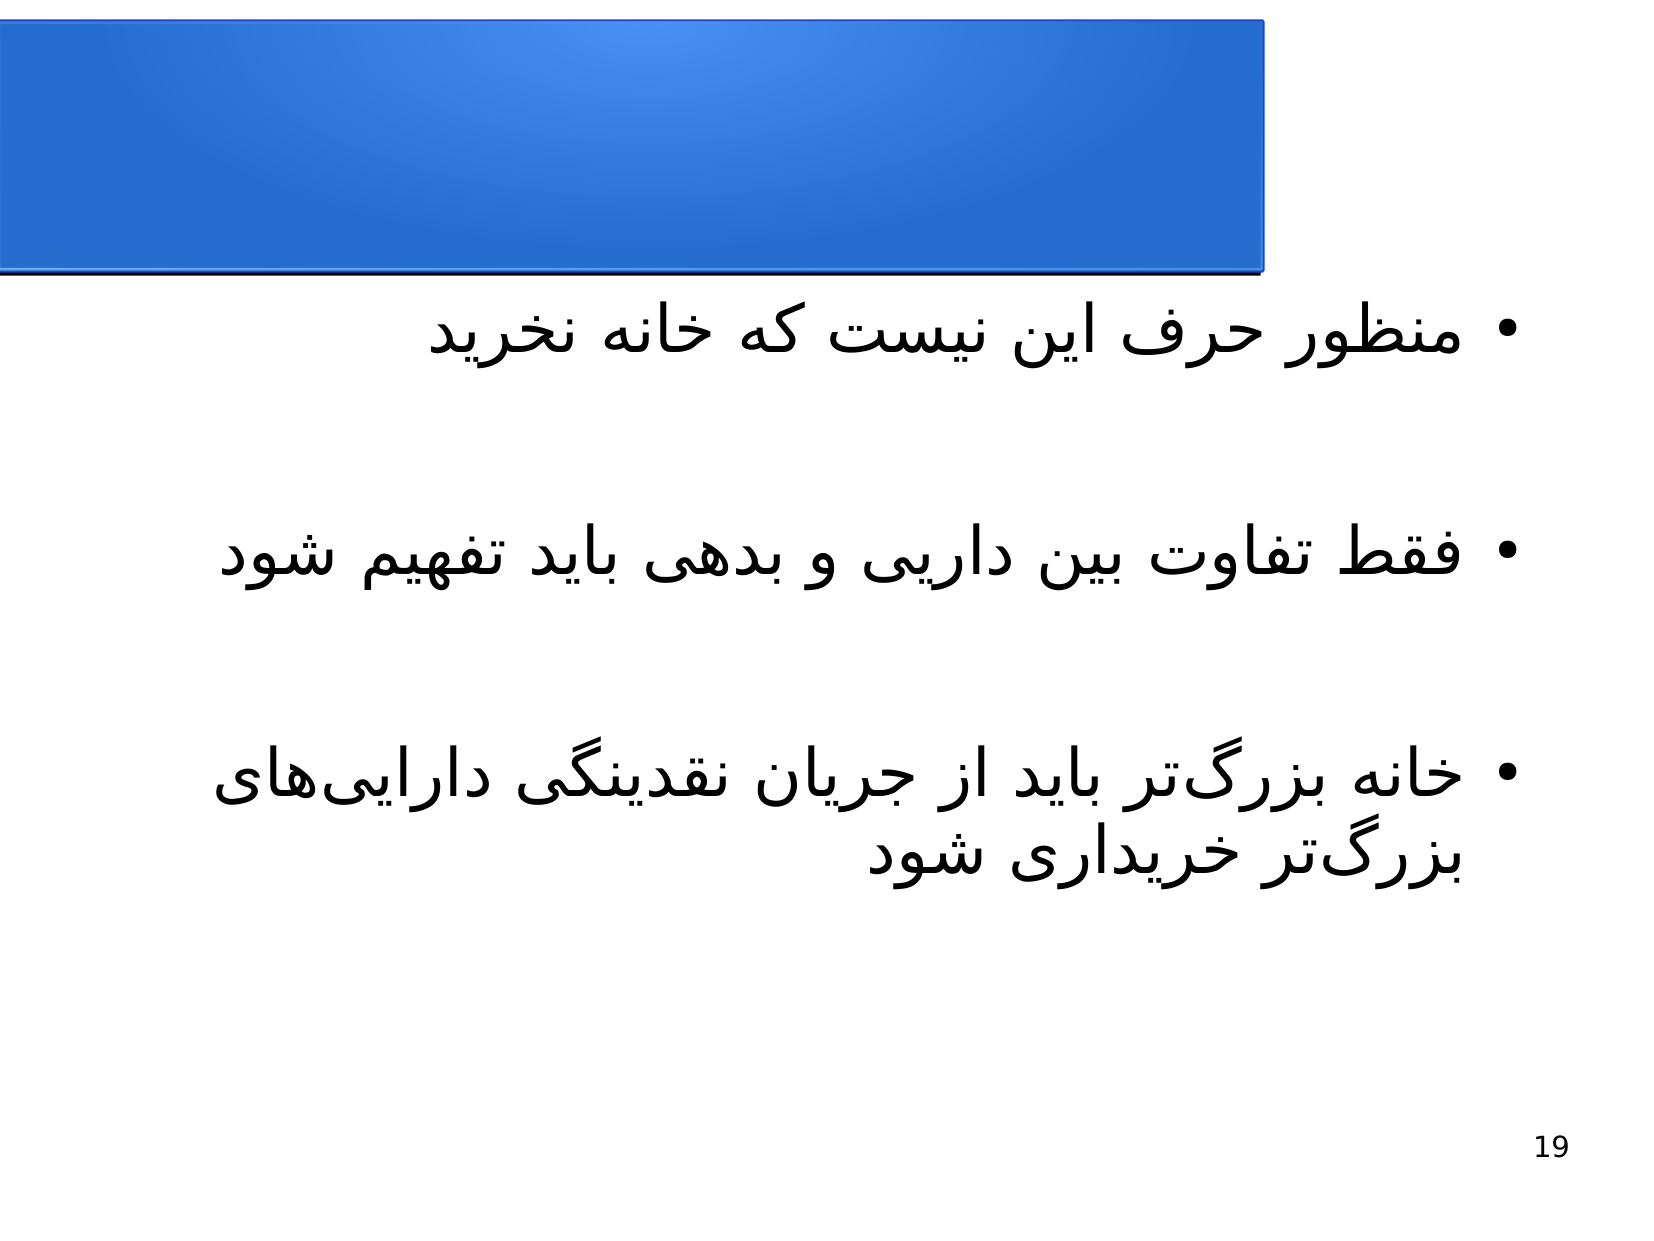

#
منظور حرف این نیست که خانه نخرید
فقط تفاوت بین داریی و بدهی باید تفهیم شود
خانه بزرگ‌تر باید از جریان نقدینگی دارایی‌های بزرگ‌تر خریداری شود
19